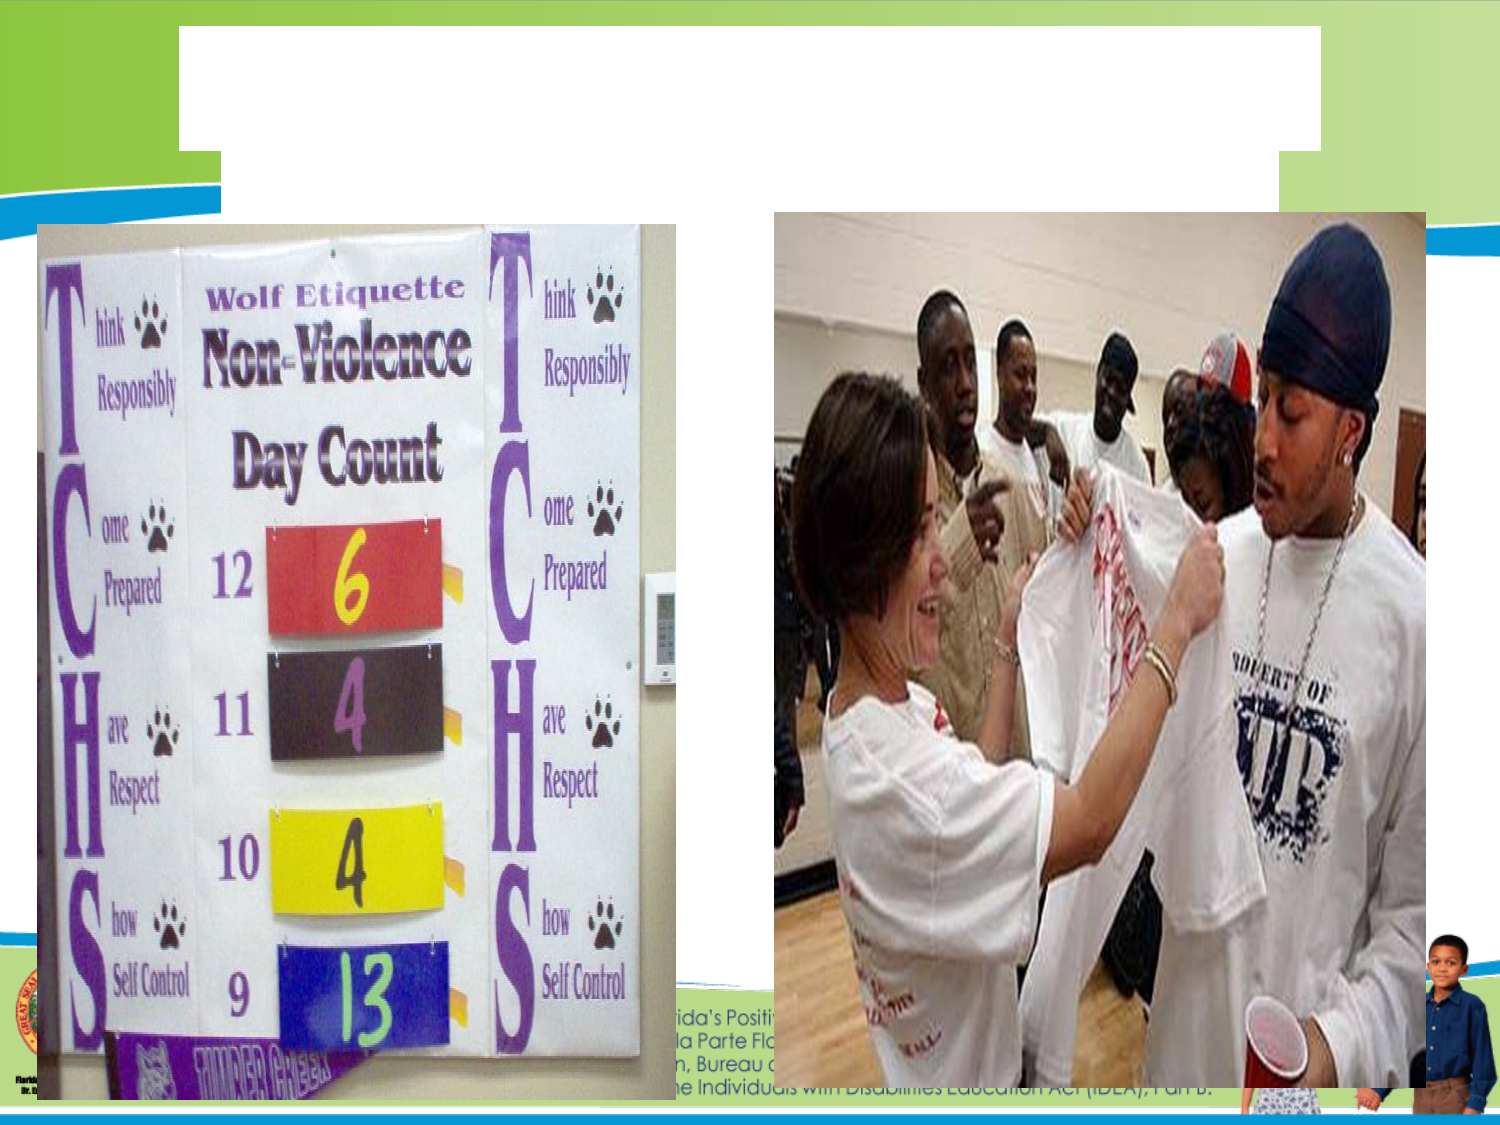

# 5. Reward the students. I don’t give out M &M’s